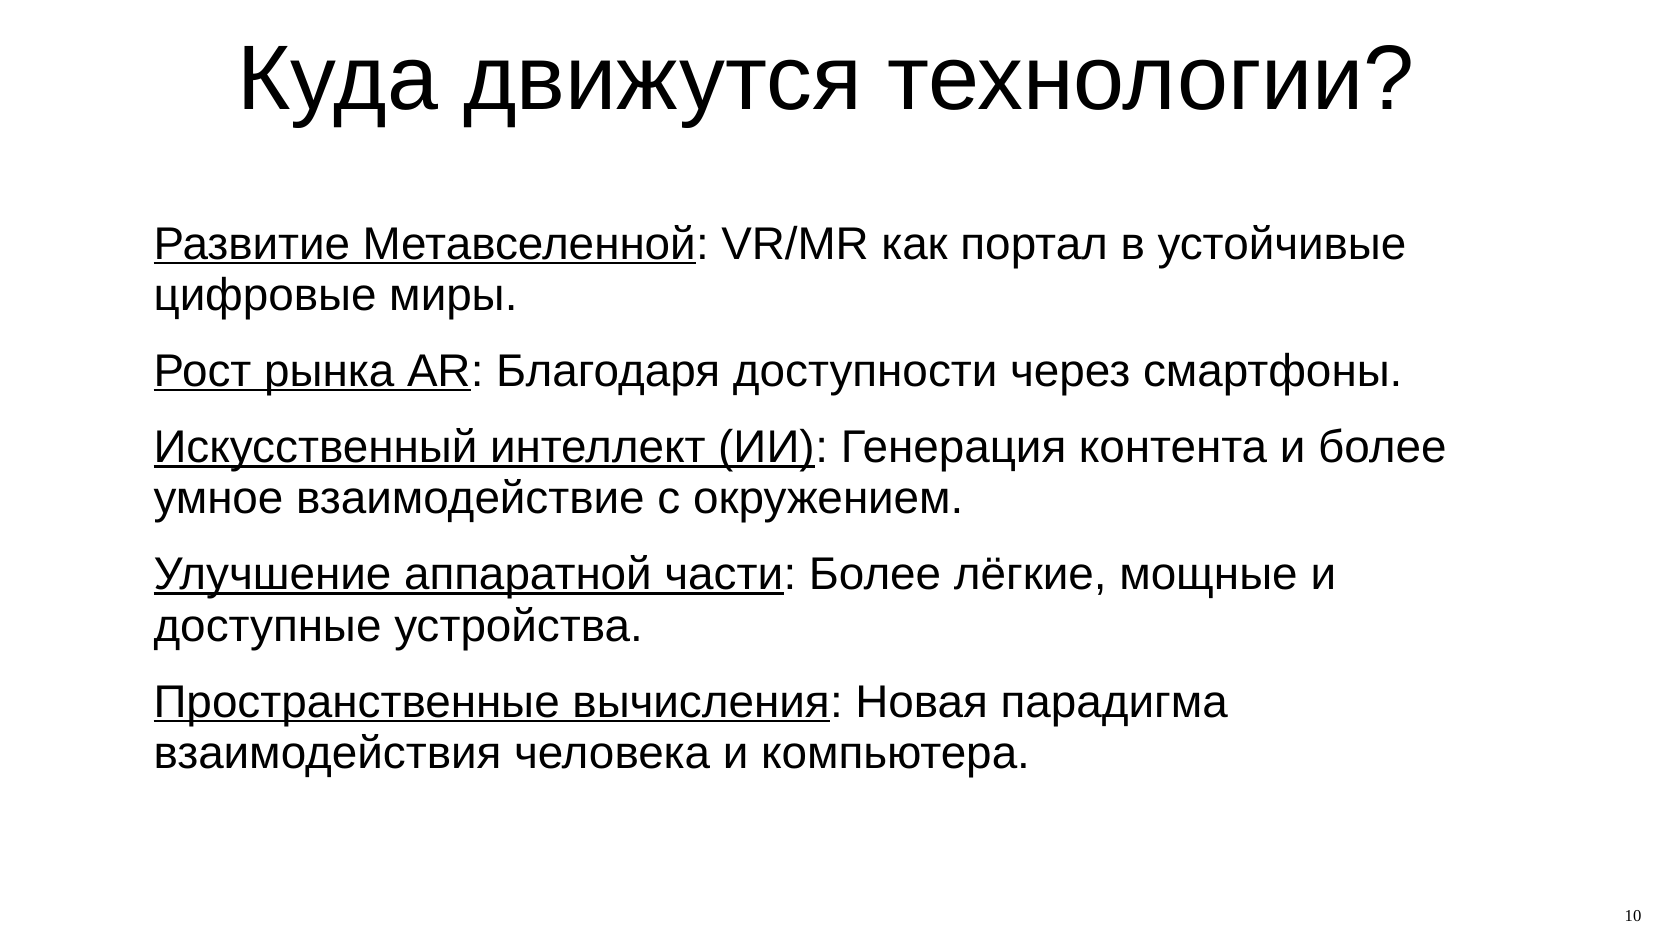

# Куда движутся технологии?
Развитие Метавселенной: VR/MR как портал в устойчивые цифровые миры.
Рост рынка AR: Благодаря доступности через смартфоны.
Искусственный интеллект (ИИ): Генерация контента и более умное взаимодействие с окружением.
Улучшение аппаратной части: Более лёгкие, мощные и доступные устройства.
Пространственные вычисления: Новая парадигма взаимодействия человека и компьютера.
10